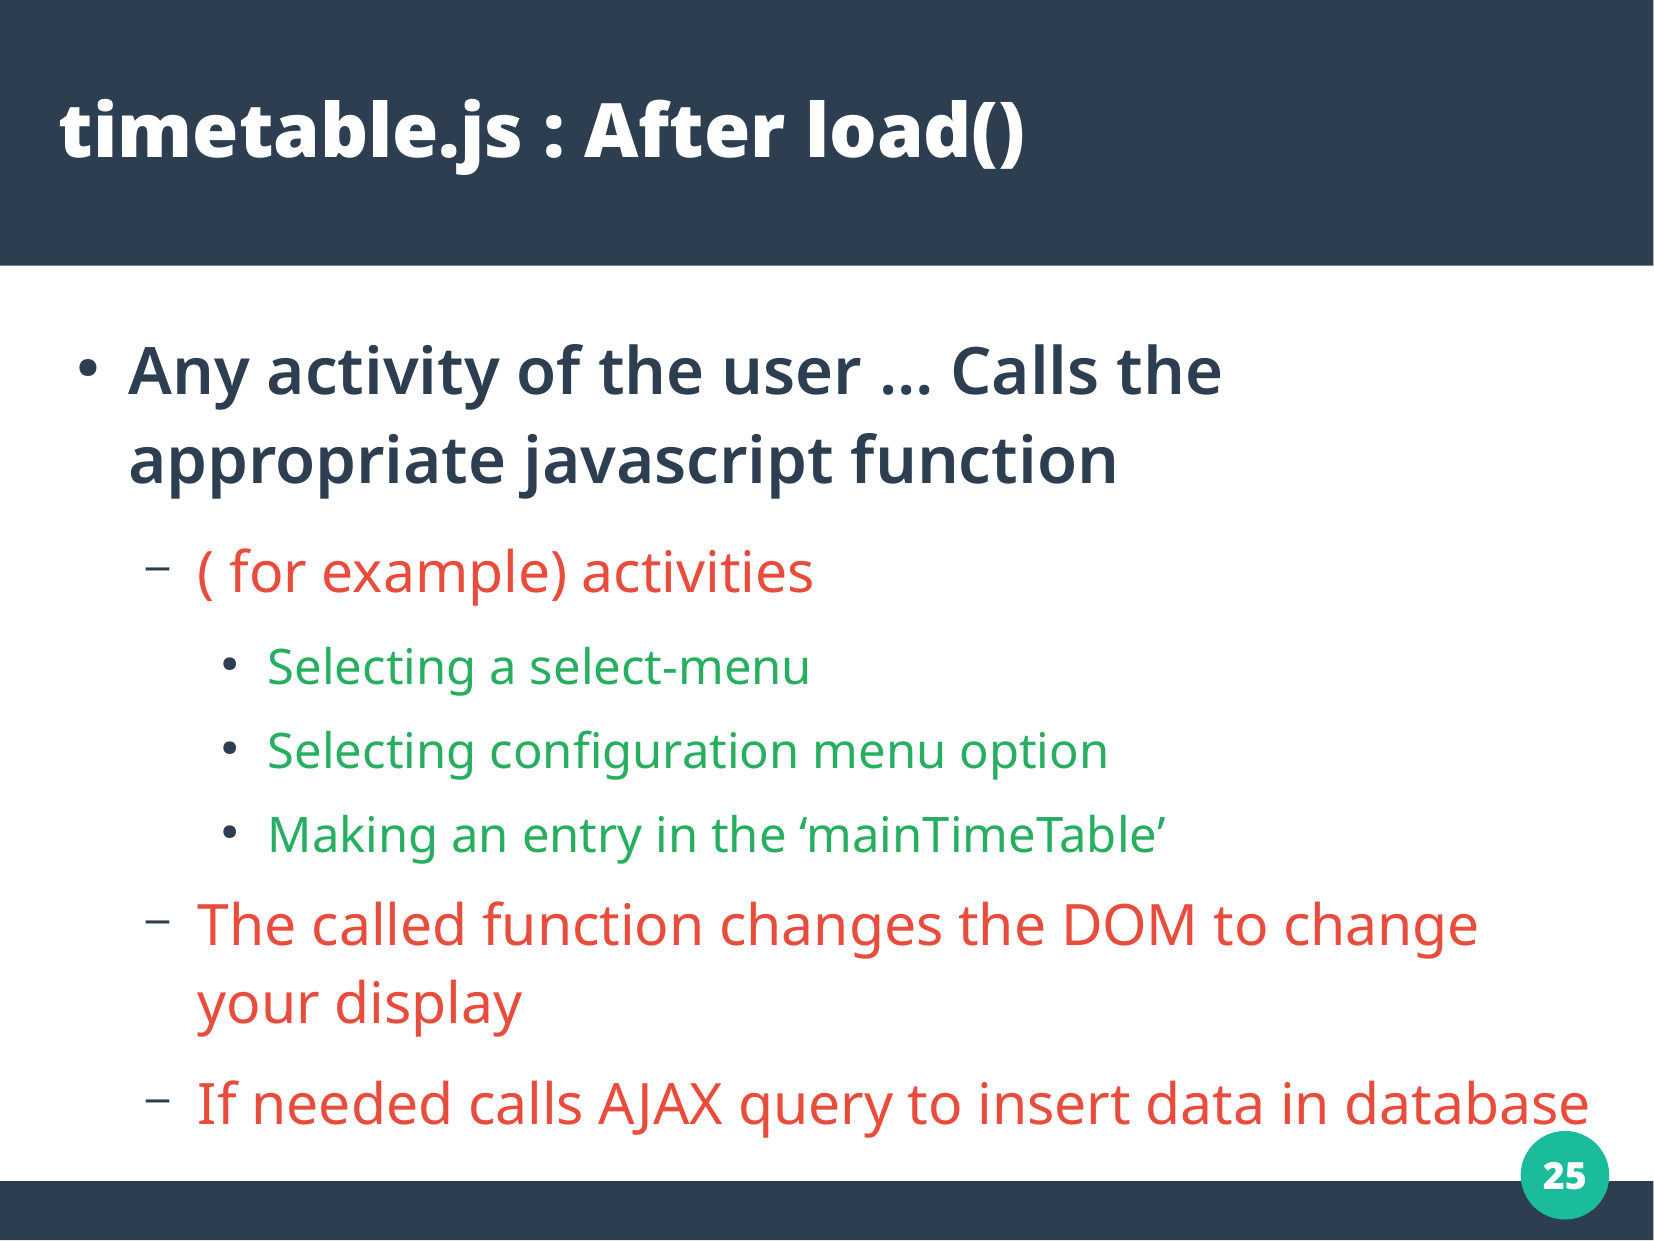

# timetable.js : After load()
Any activity of the user … Calls the appropriate javascript function
( for example) activities
Selecting a select-menu
Selecting configuration menu option
Making an entry in the ‘mainTimeTable’
The called function changes the DOM to change your display
If needed calls AJAX query to insert data in database
25